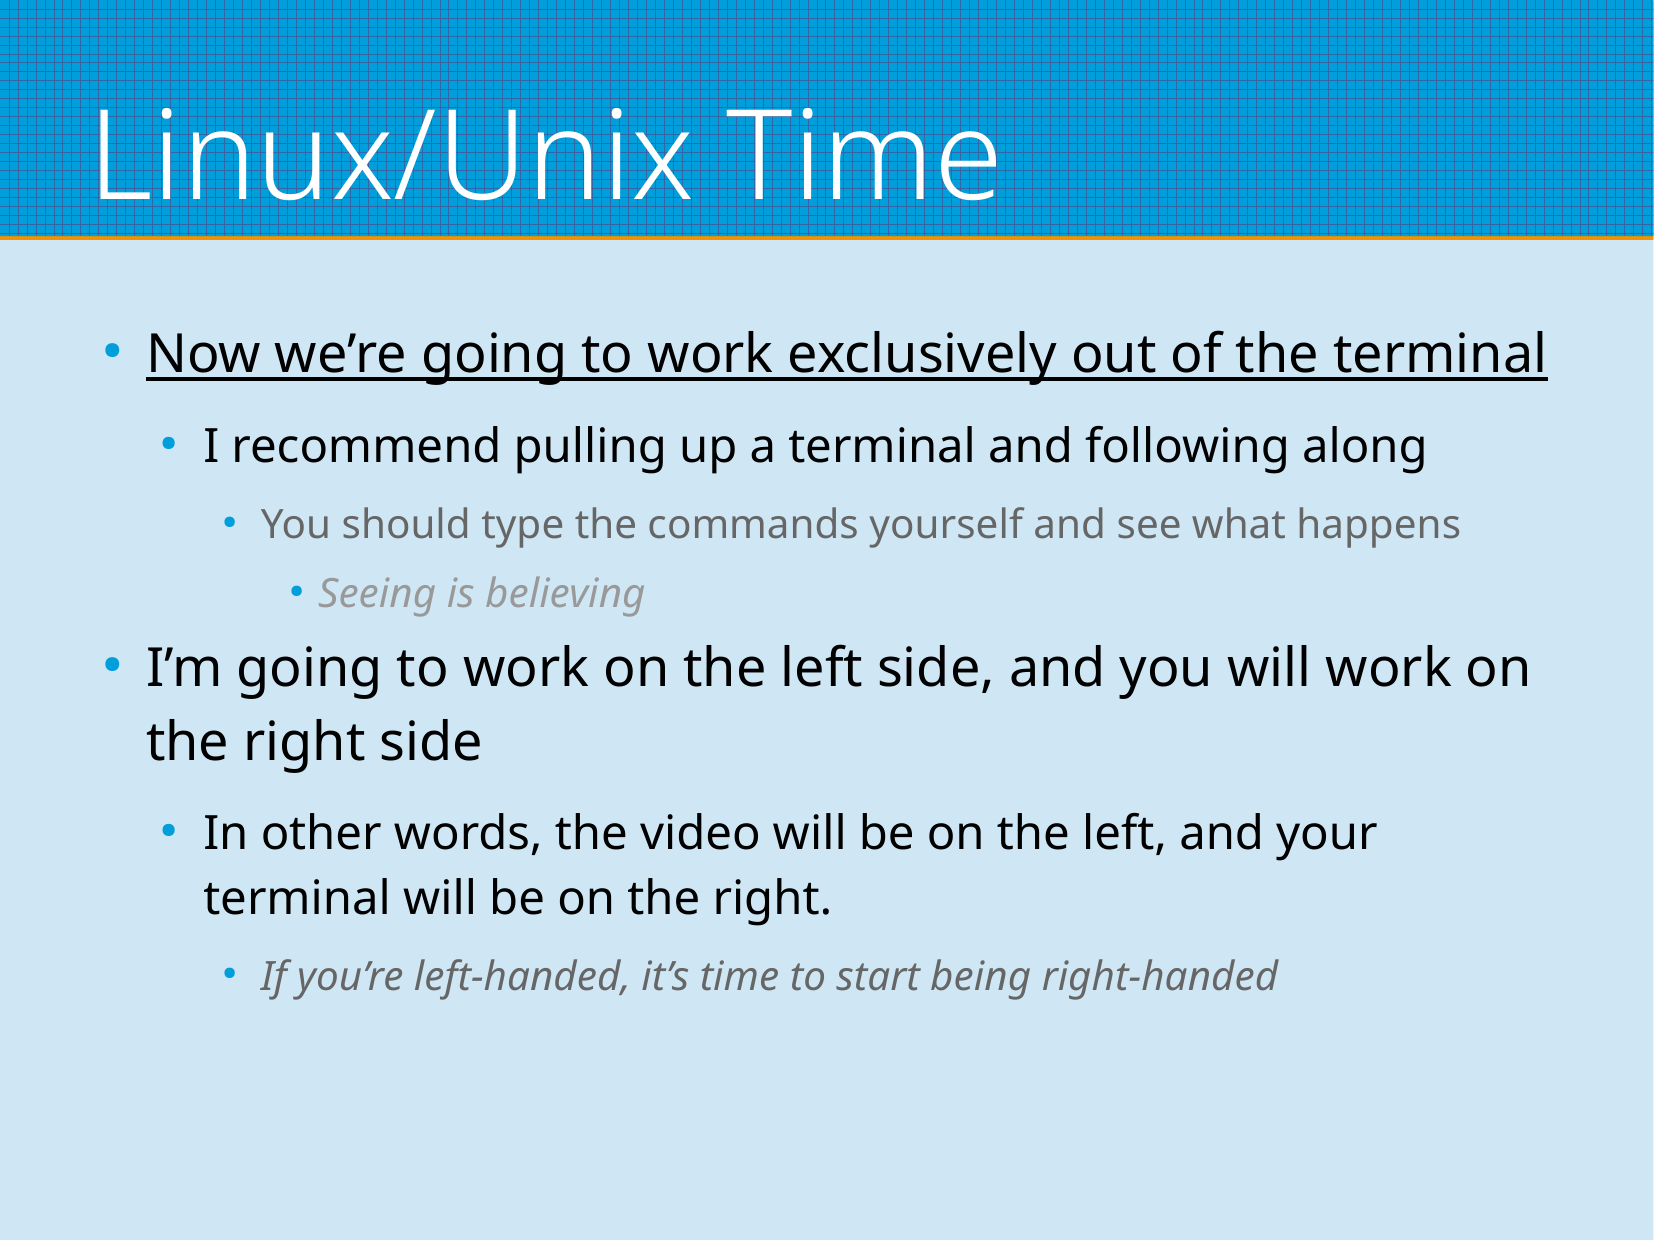

# Linux/Unix Time
Now we’re going to work exclusively out of the terminal
I recommend pulling up a terminal and following along
You should type the commands yourself and see what happens
Seeing is believing
I’m going to work on the left side, and you will work on the right side
In other words, the video will be on the left, and your terminal will be on the right.
If you’re left-handed, it’s time to start being right-handed